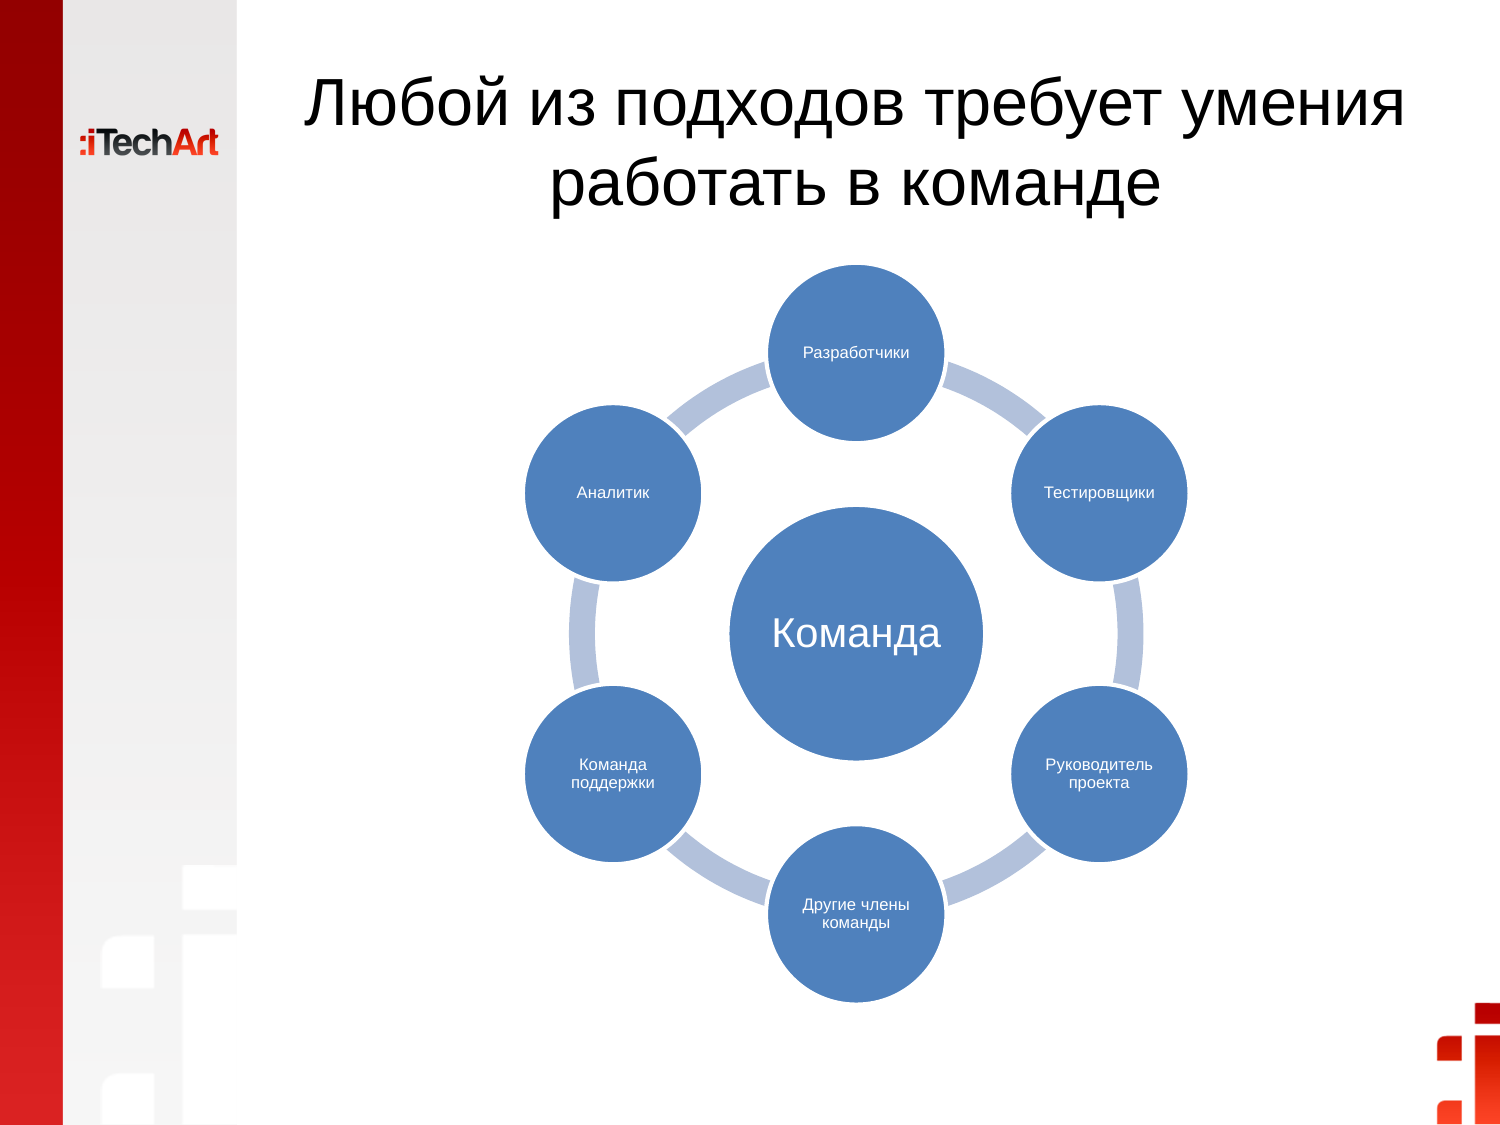

# Любой из подходов требует умения работать в команде
Разработчики
Аналитик
Тестировщики
Команда
Команда поддержки
Руководитель проекта
Другие члены команды